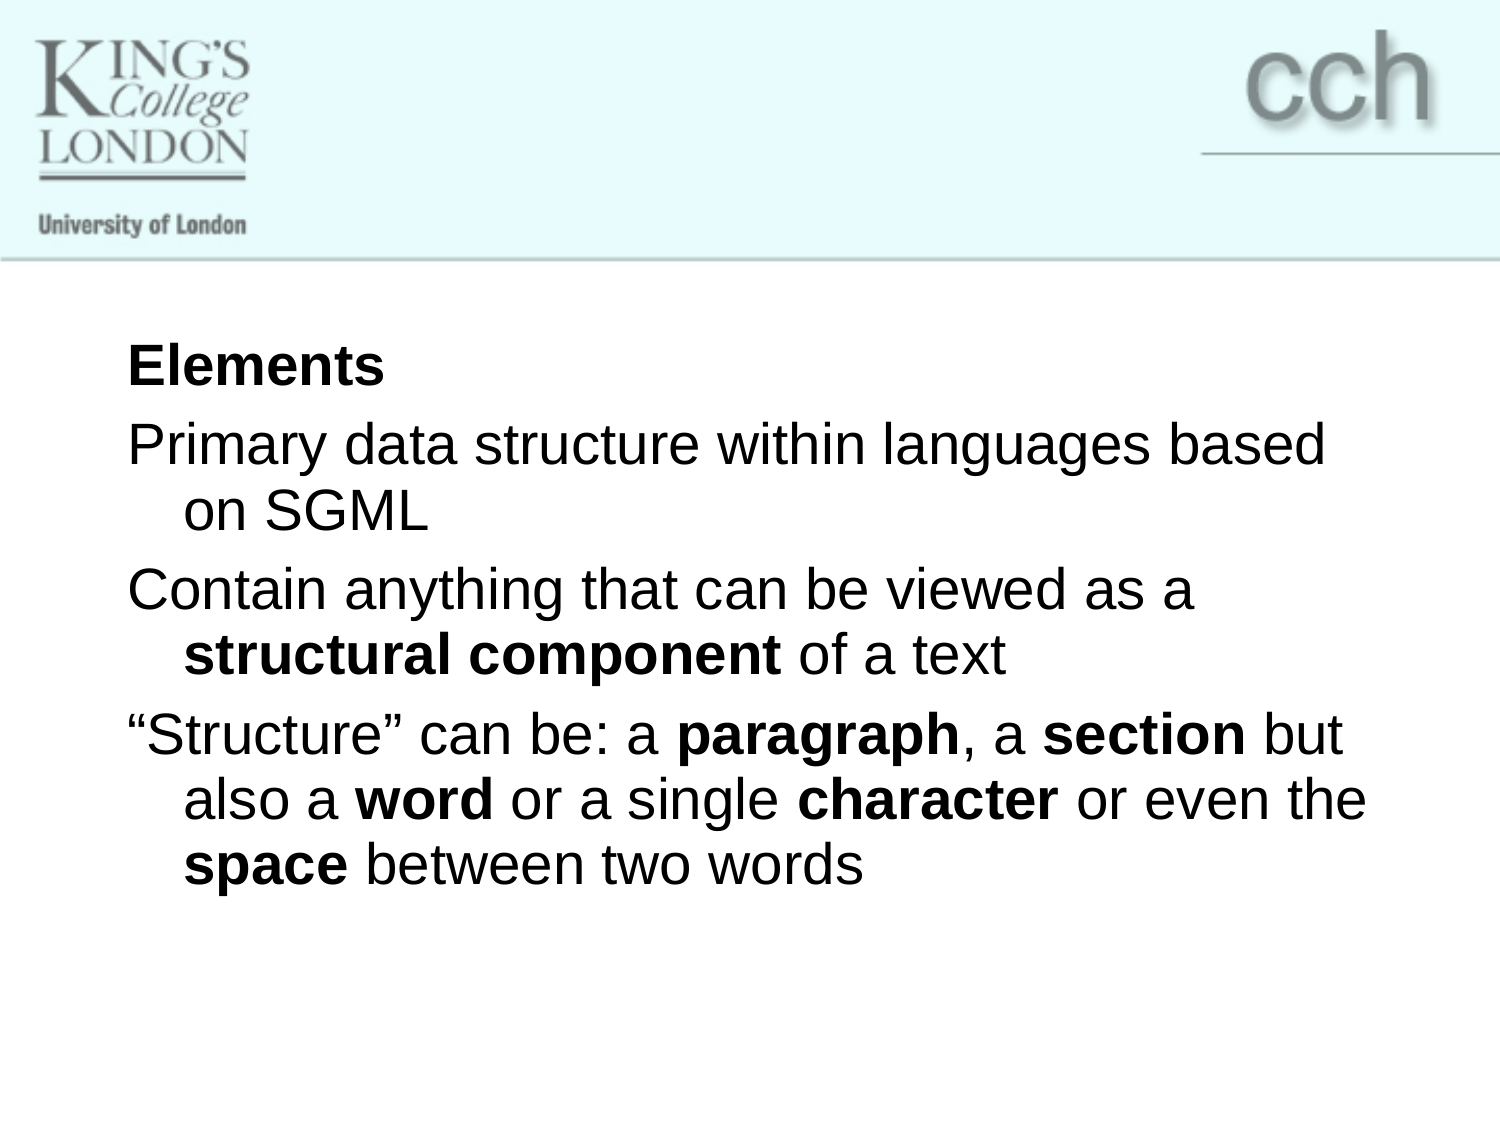

# Elements
Primary data structure within languages based on SGML
Contain anything that can be viewed as a structural component of a text
“Structure” can be: a paragraph, a section but also a word or a single character or even the space between two words